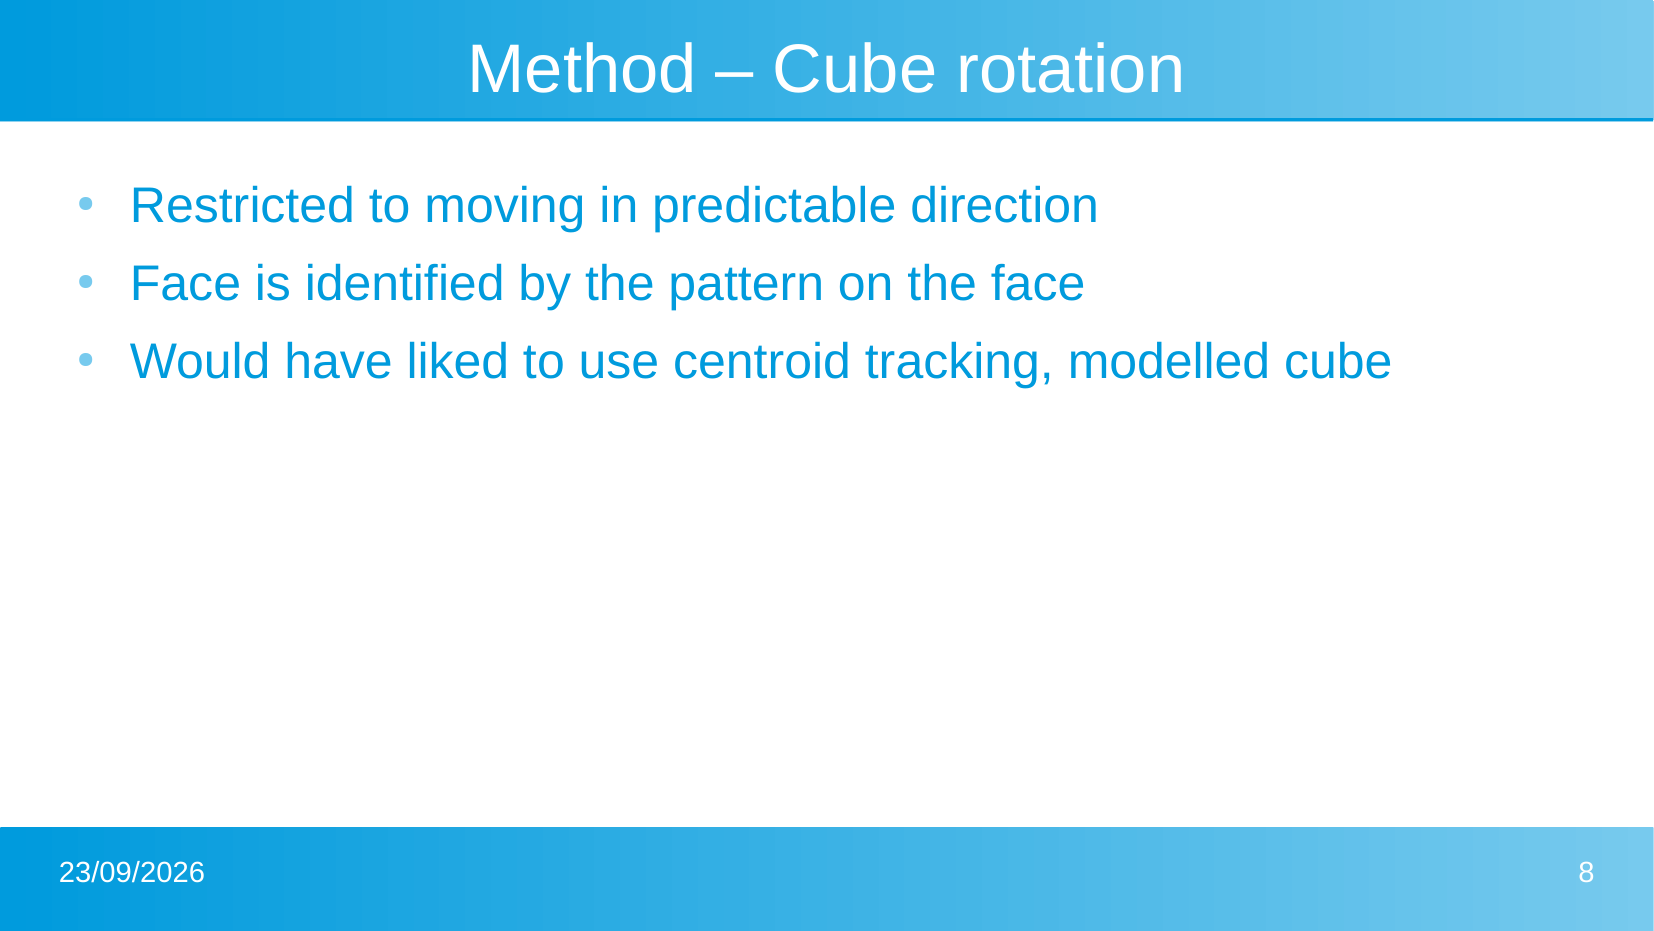

# Method – Cube rotation
Restricted to moving in predictable direction
Face is identified by the pattern on the face
Would have liked to use centroid tracking, modelled cube
8